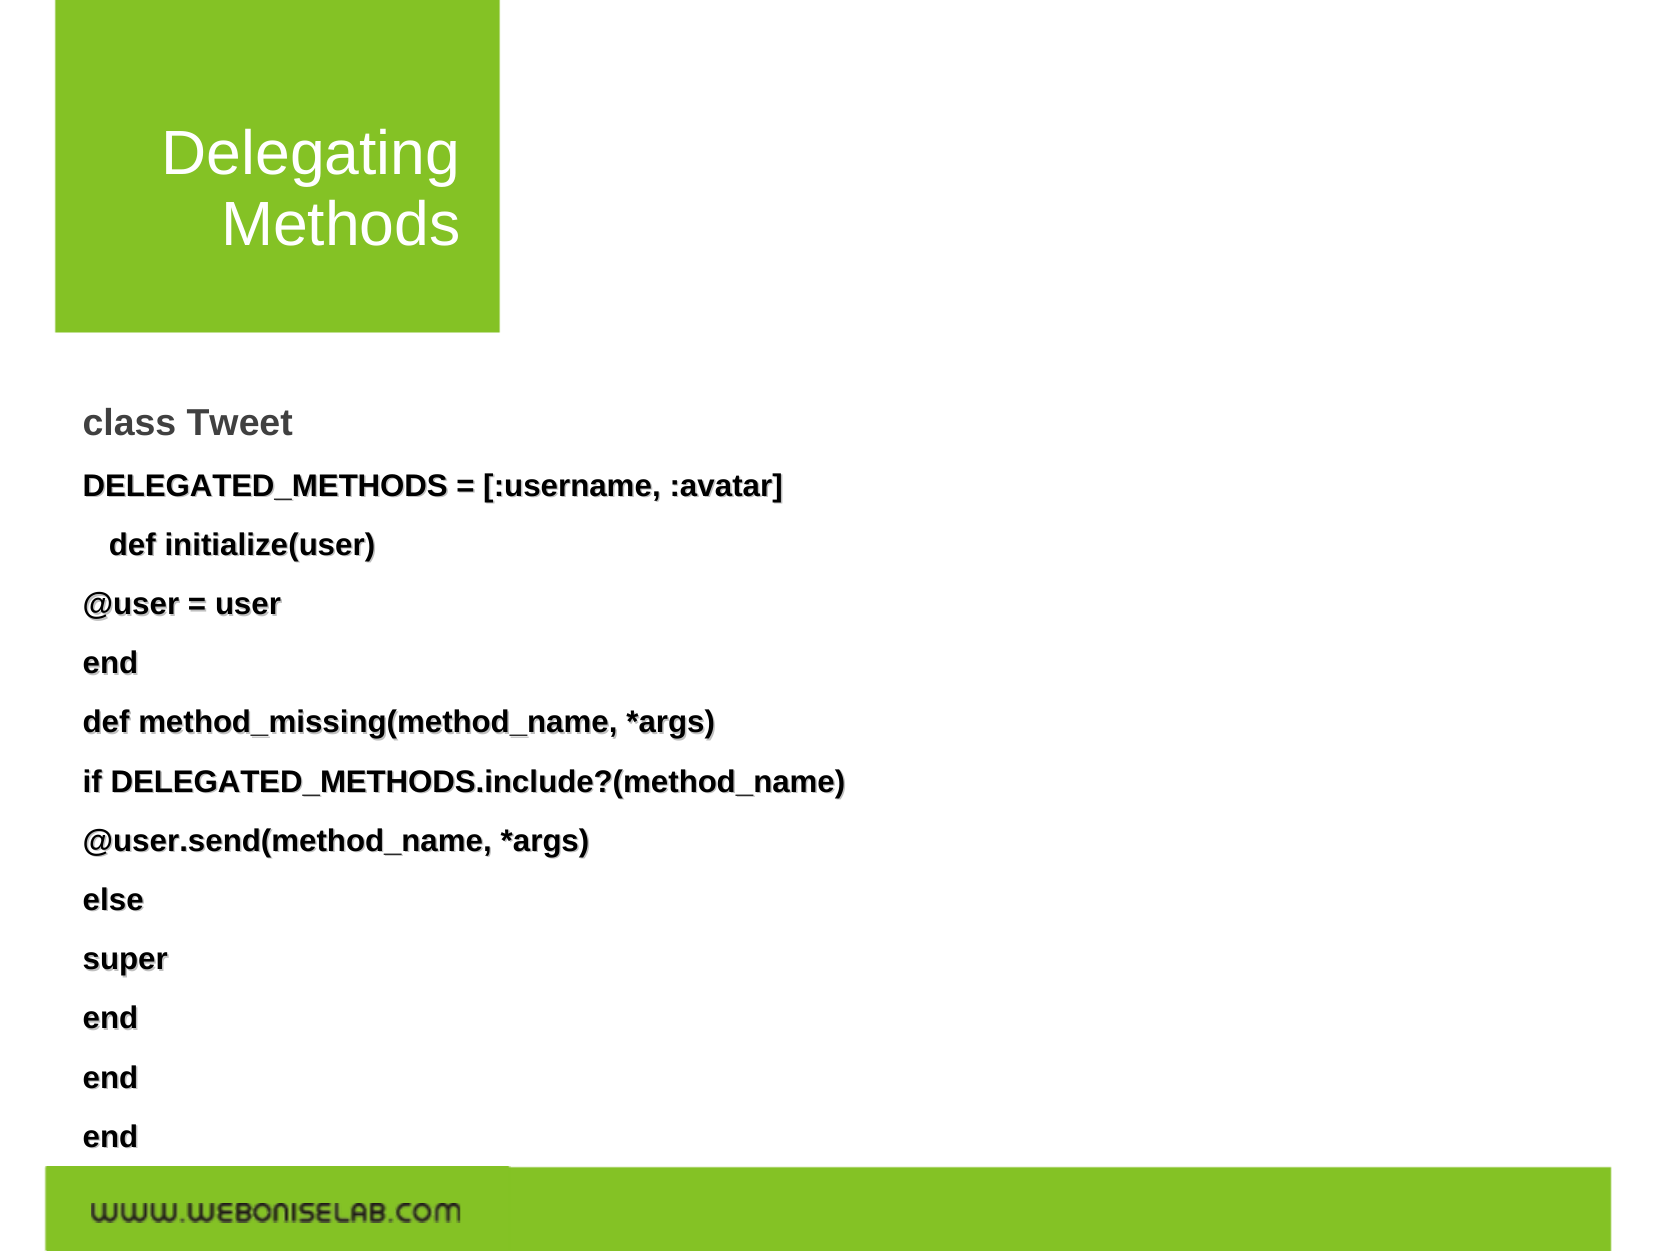

Delegating
Methods
class Tweet
DELEGATED_METHODS = [:username, :avatar]
 def initialize(user)
@user = user
end
def method_missing(method_name, *args)
if DELEGATED_METHODS.include?(method_name)
@user.send(method_name, *args)
else
super
end
end
end
19/12/11